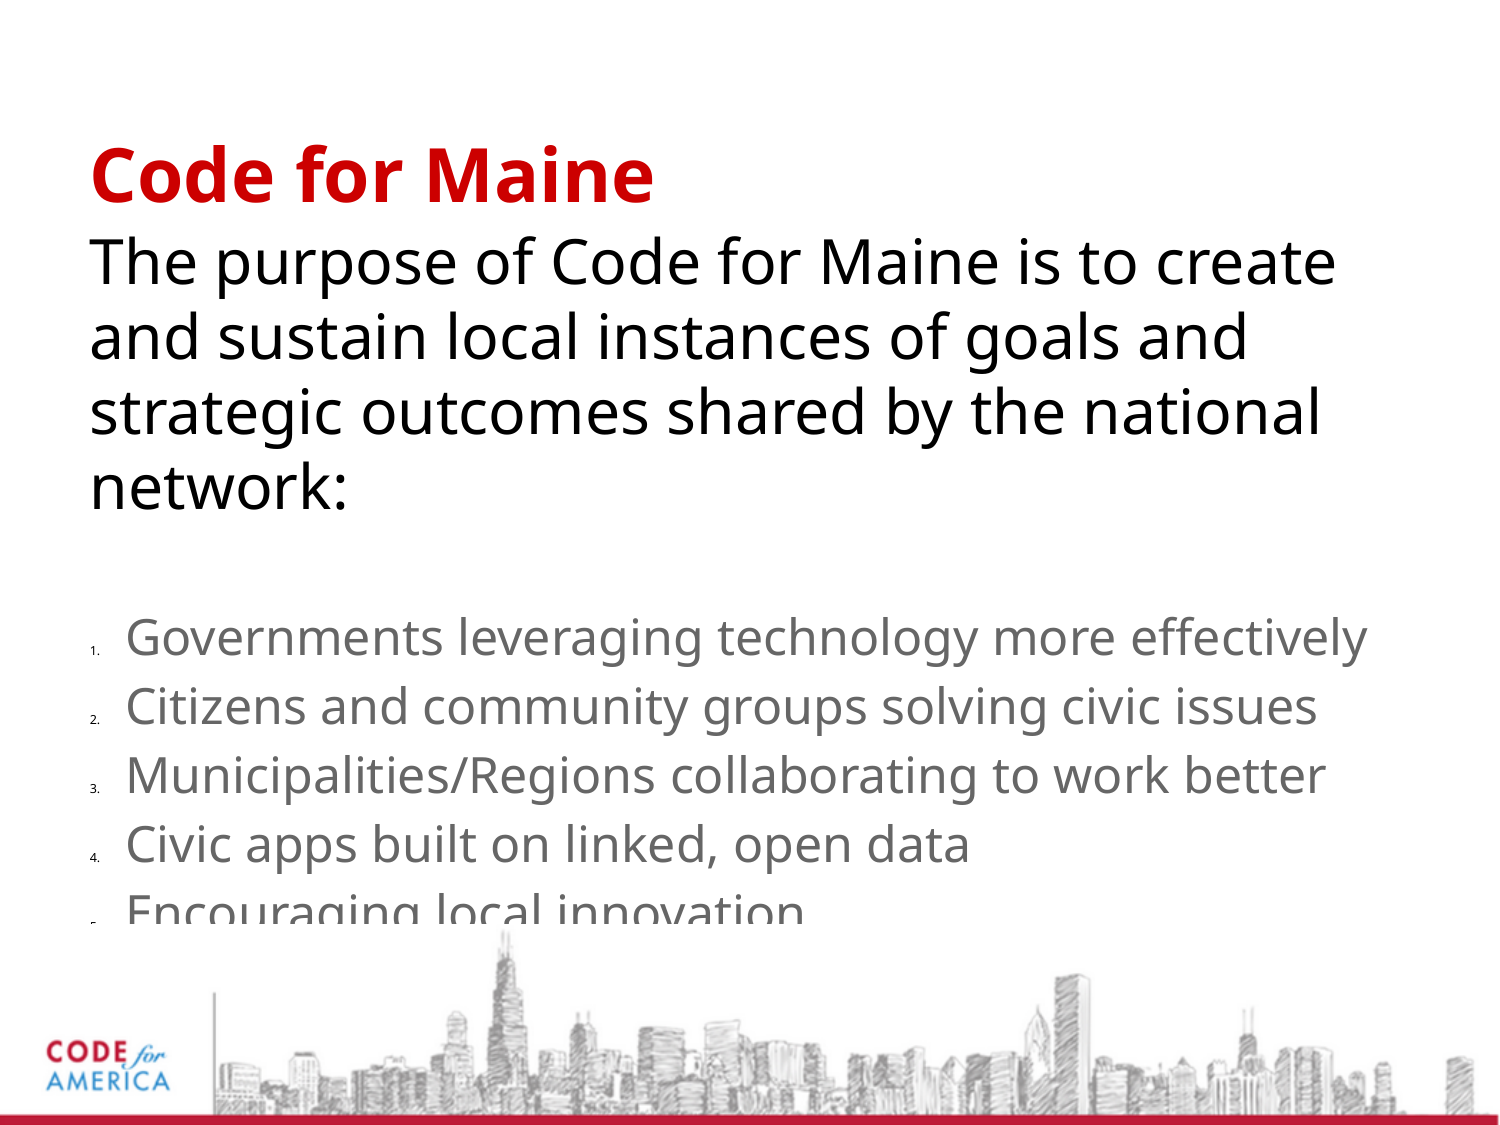

Code for Maine
The purpose of Code for Maine is to create and sustain local instances of goals and strategic outcomes shared by the national network:
Governments leveraging technology more effectively
Citizens and community groups solving civic issues
Municipalities/Regions collaborating to work better
Civic apps built on linked, open data
Encouraging local innovation